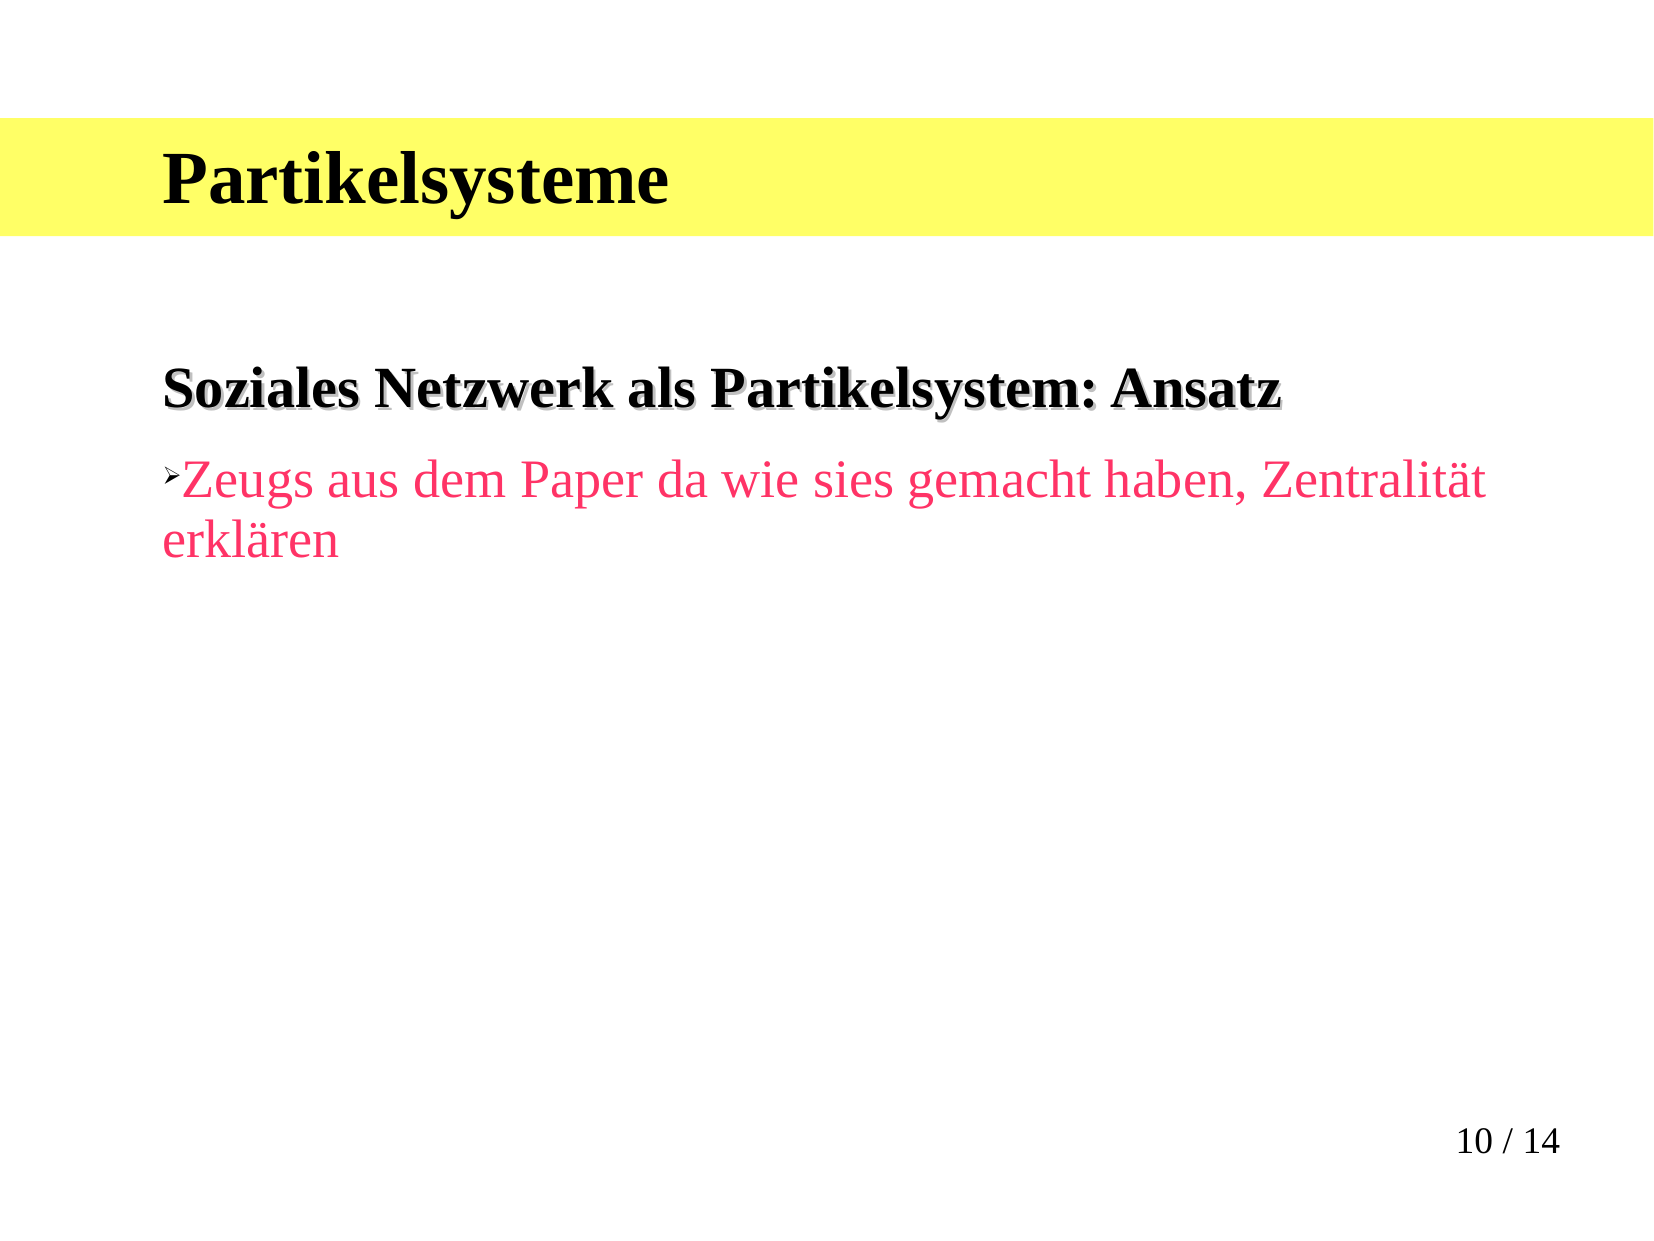

Partikelsysteme
Soziales Netzwerk als Partikelsystem: Ansatz
Zeugs aus dem Paper da wie sies gemacht haben, Zentralität erklären